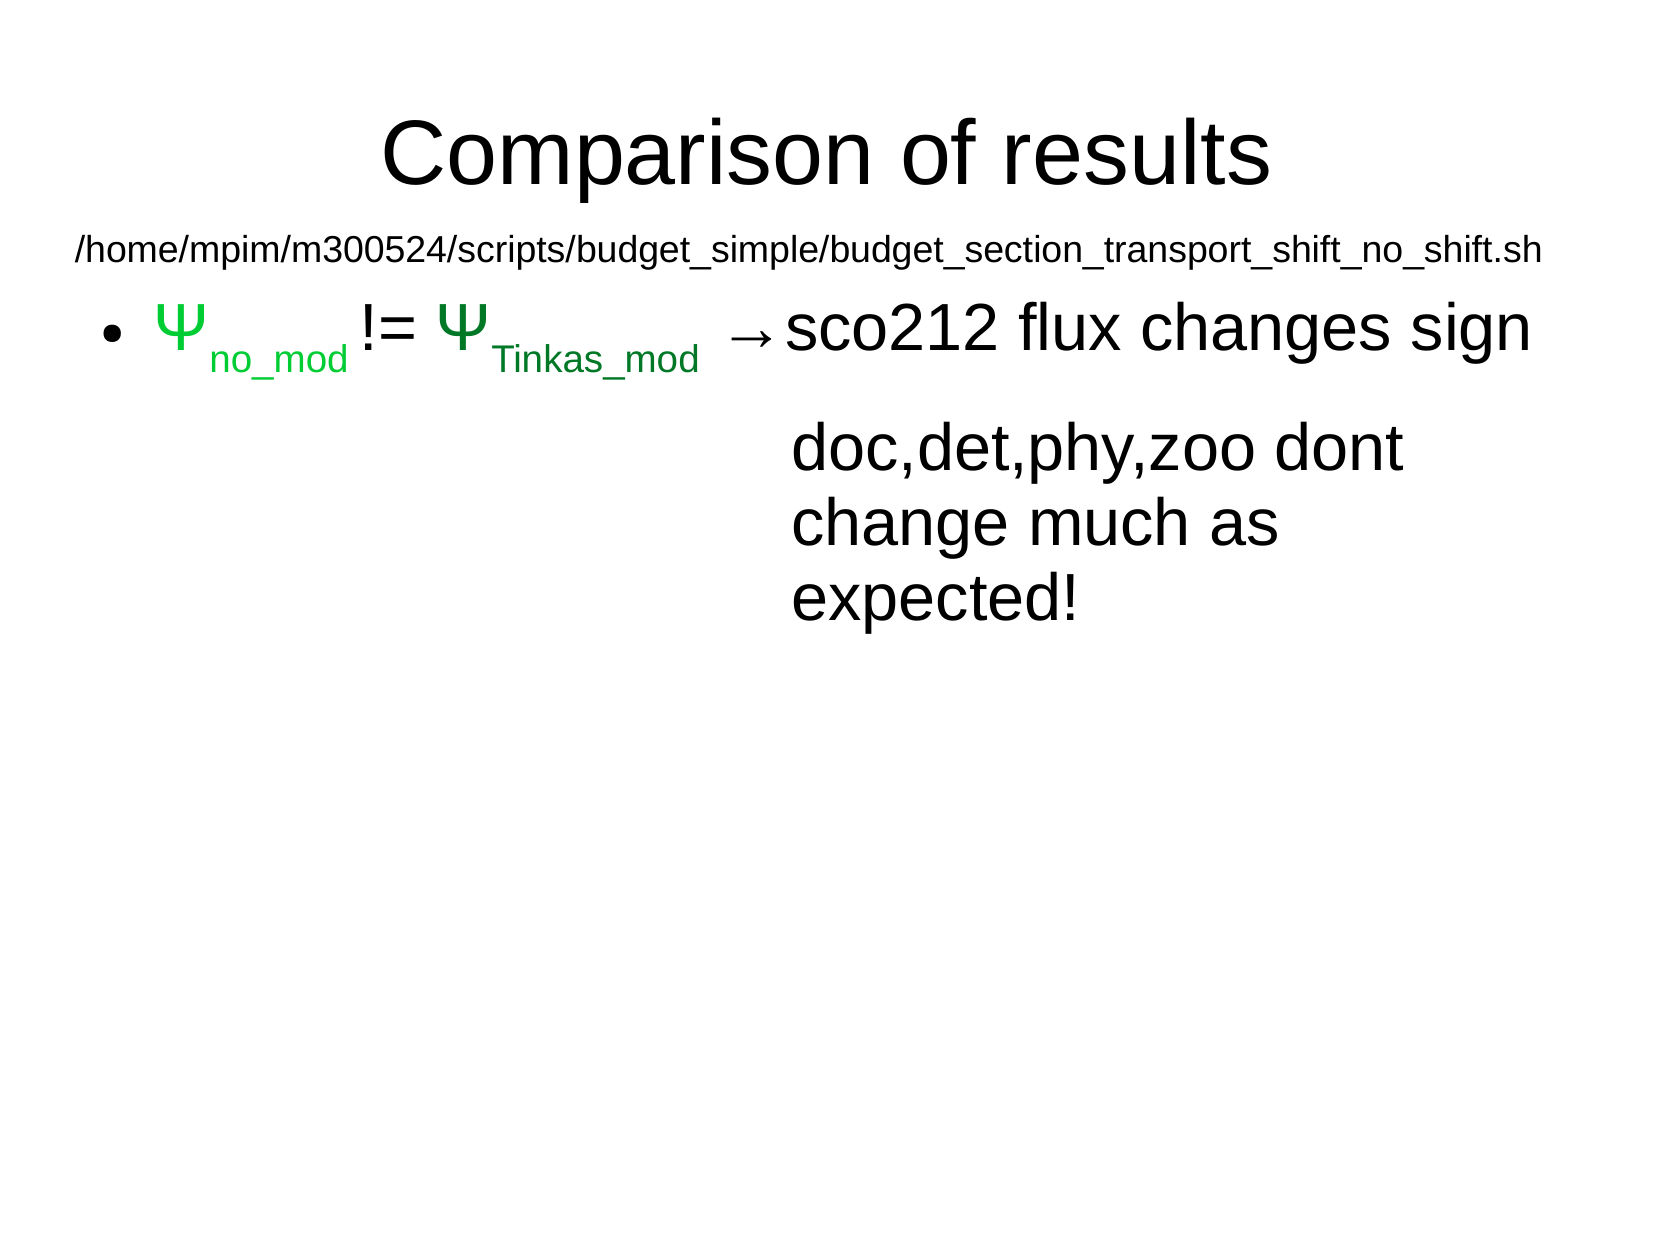

# Comparison of results
/home/mpim/m300524/scripts/budget_simple/budget_section_transport_shift_no_shift.sh
Ψno_mod != ΨTinkas_mod →sco212 flux changes sign
doc,det,phy,zoo dont change much as expected!